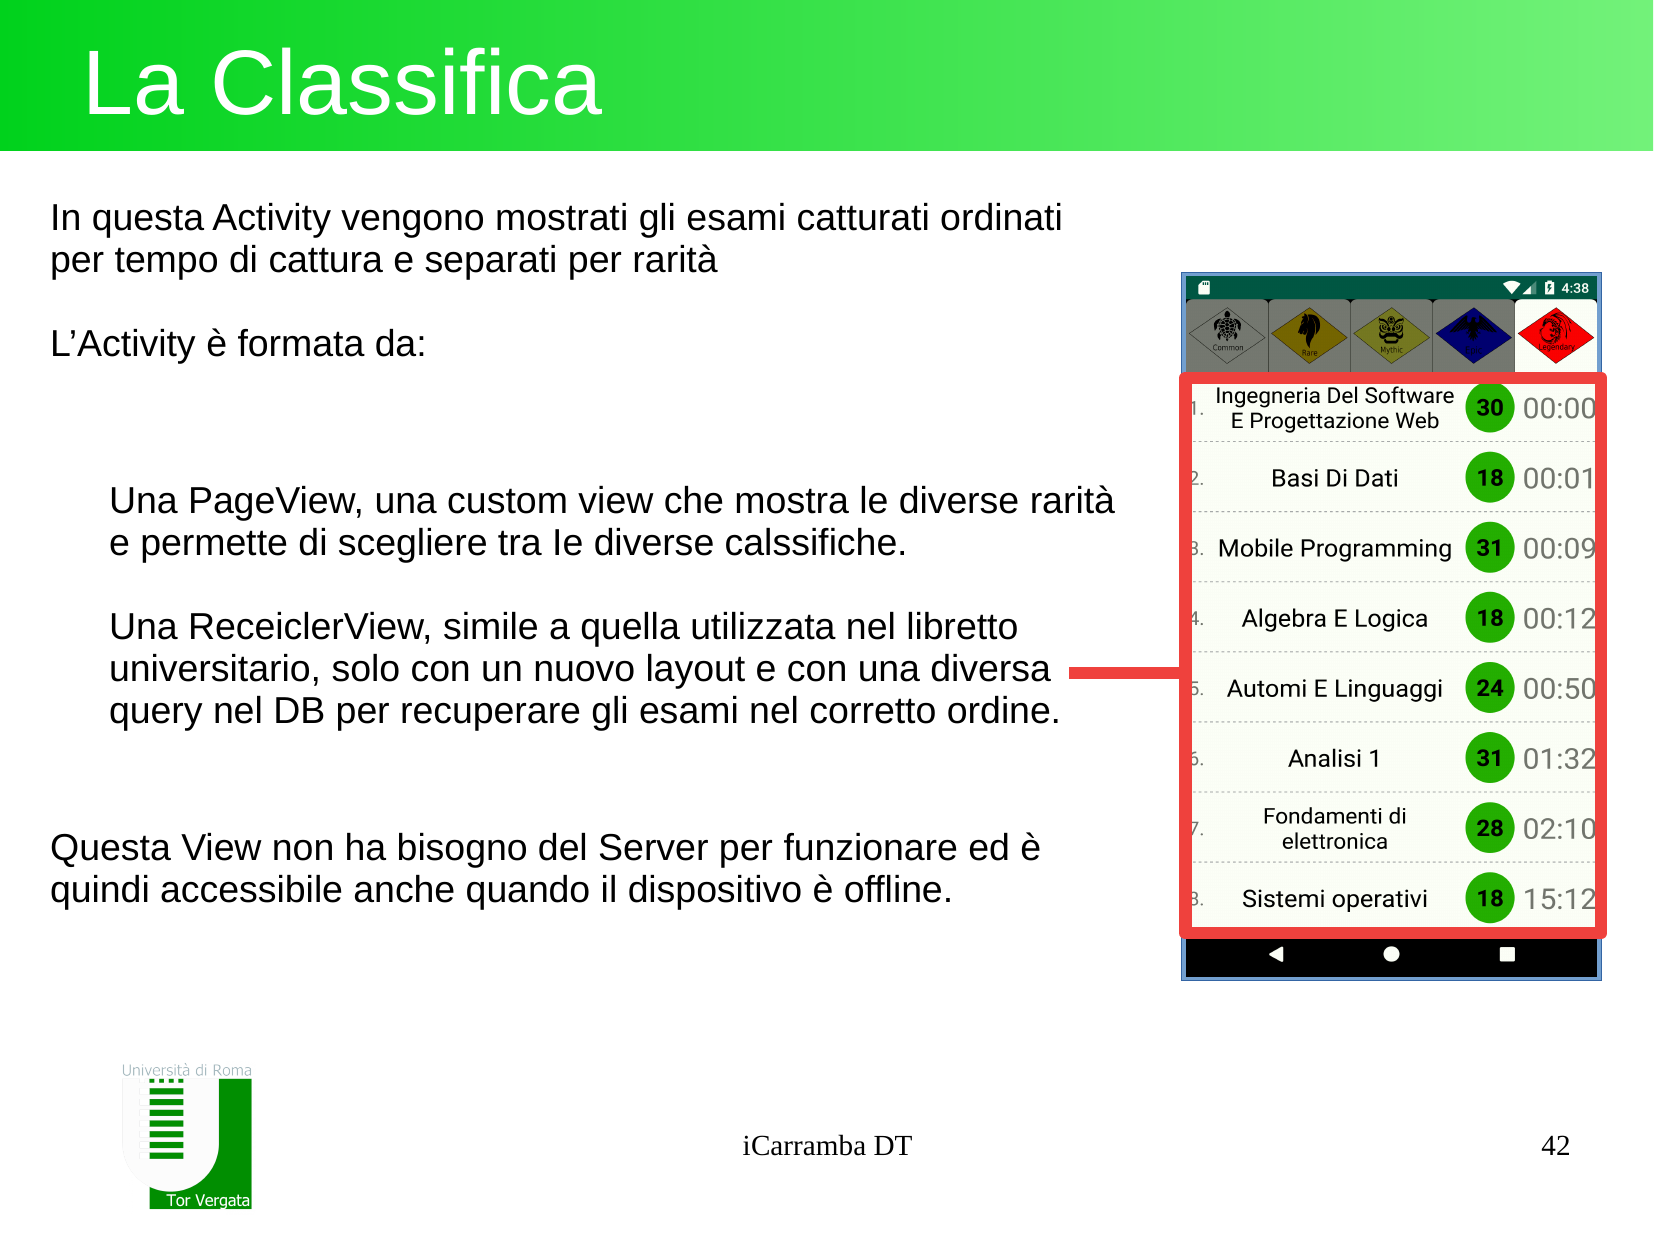

# La Classifica
In questa Activity vengono mostrati gli esami catturati ordinati per tempo di cattura e separati per rarità
L’Activity è formata da:
Questa View non ha bisogno del Server per funzionare ed è quindi accessibile anche quando il dispositivo è offline.
Una PageView, una custom view che mostra le diverse rarità e permette di scegliere tra Ie diverse calssifiche.
Una ReceiclerView, simile a quella utilizzata nel libretto universitario, solo con un nuovo layout e con una diversa query nel DB per recuperare gli esami nel corretto ordine.
42